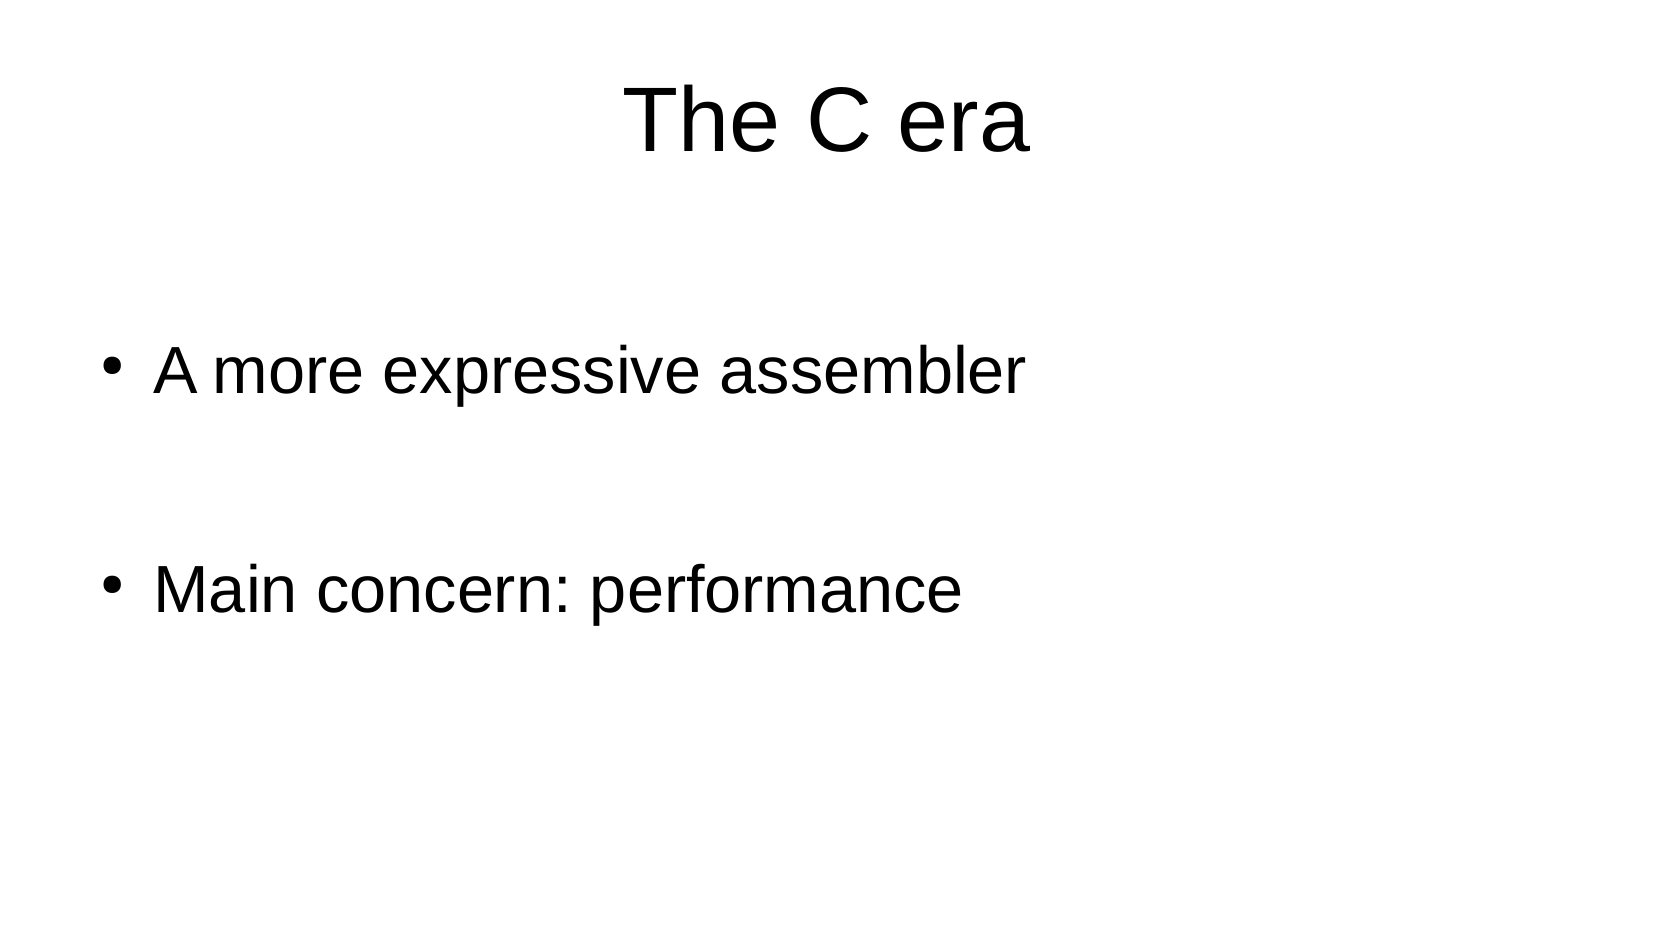

# The C era
A more expressive assembler
Main concern: performance